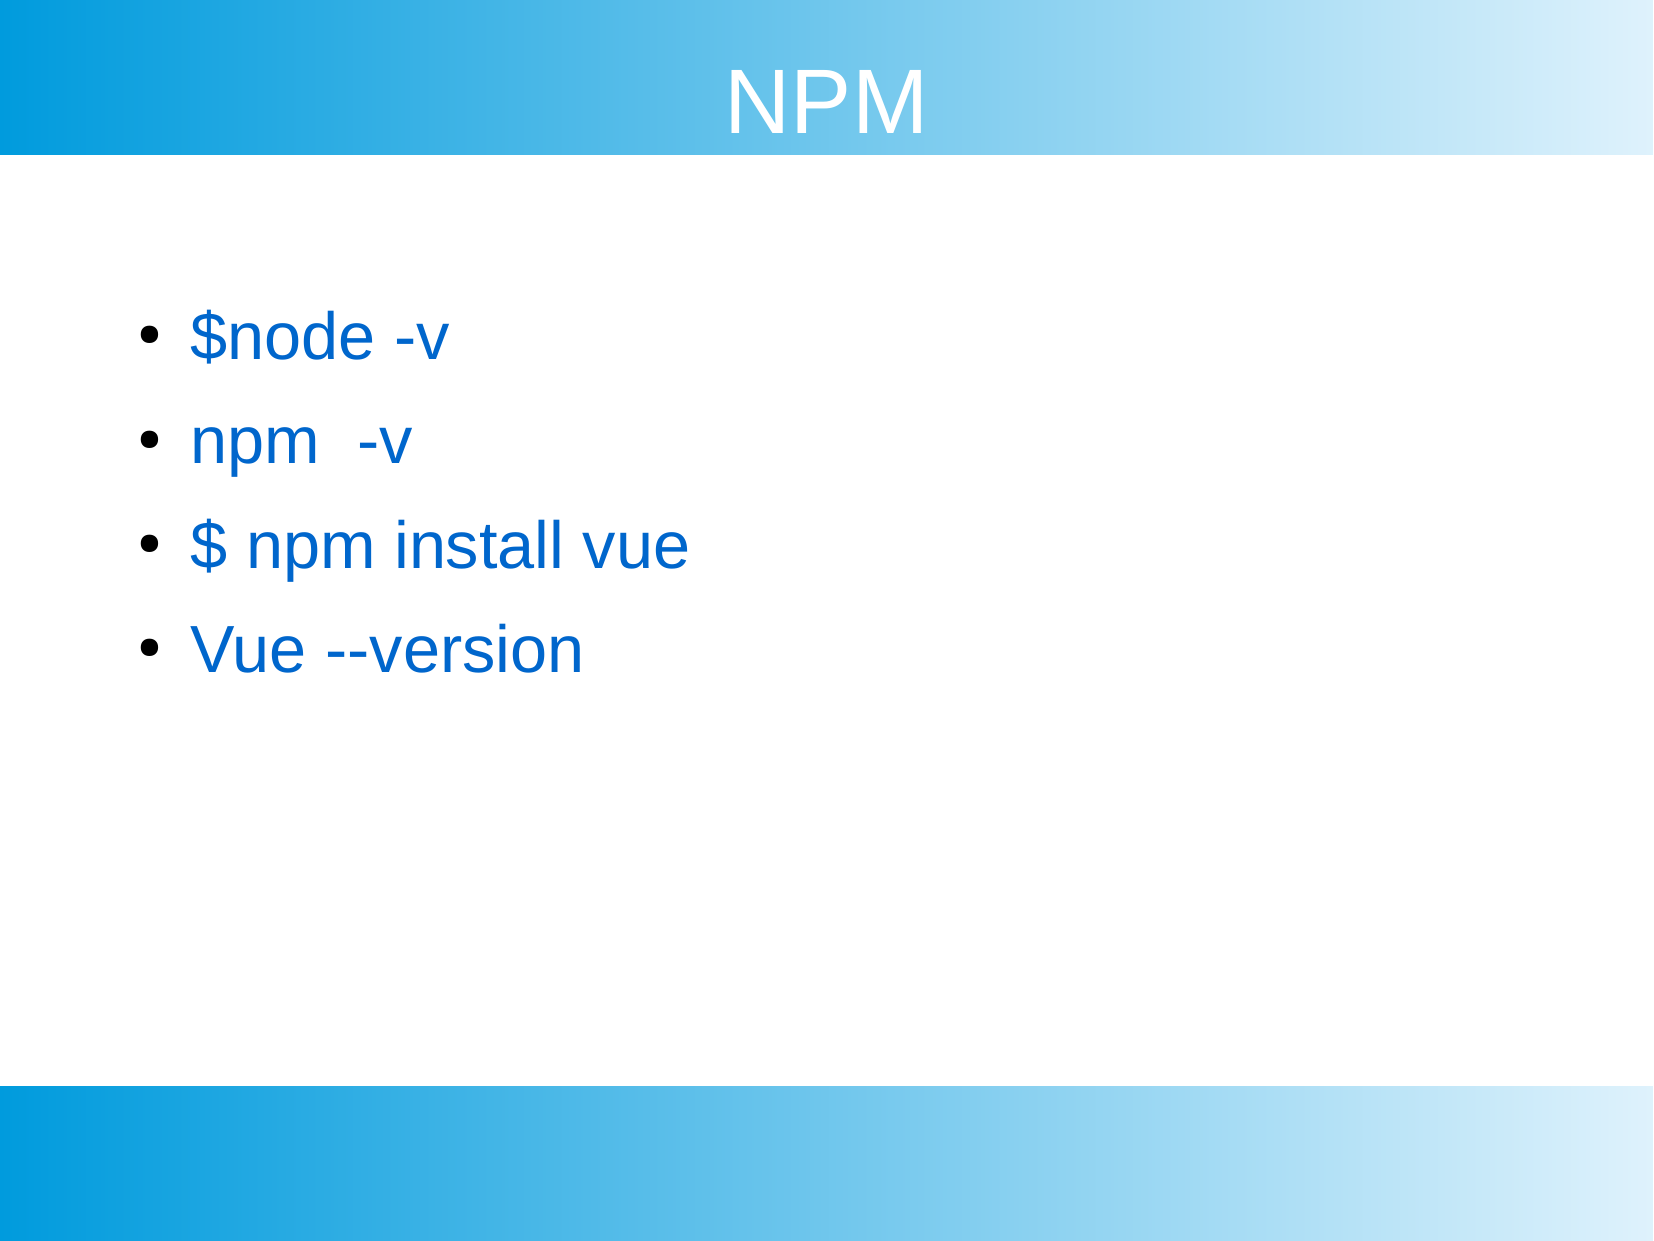

# NPM
$node -v
npm -v
$ npm install vue
Vue --version